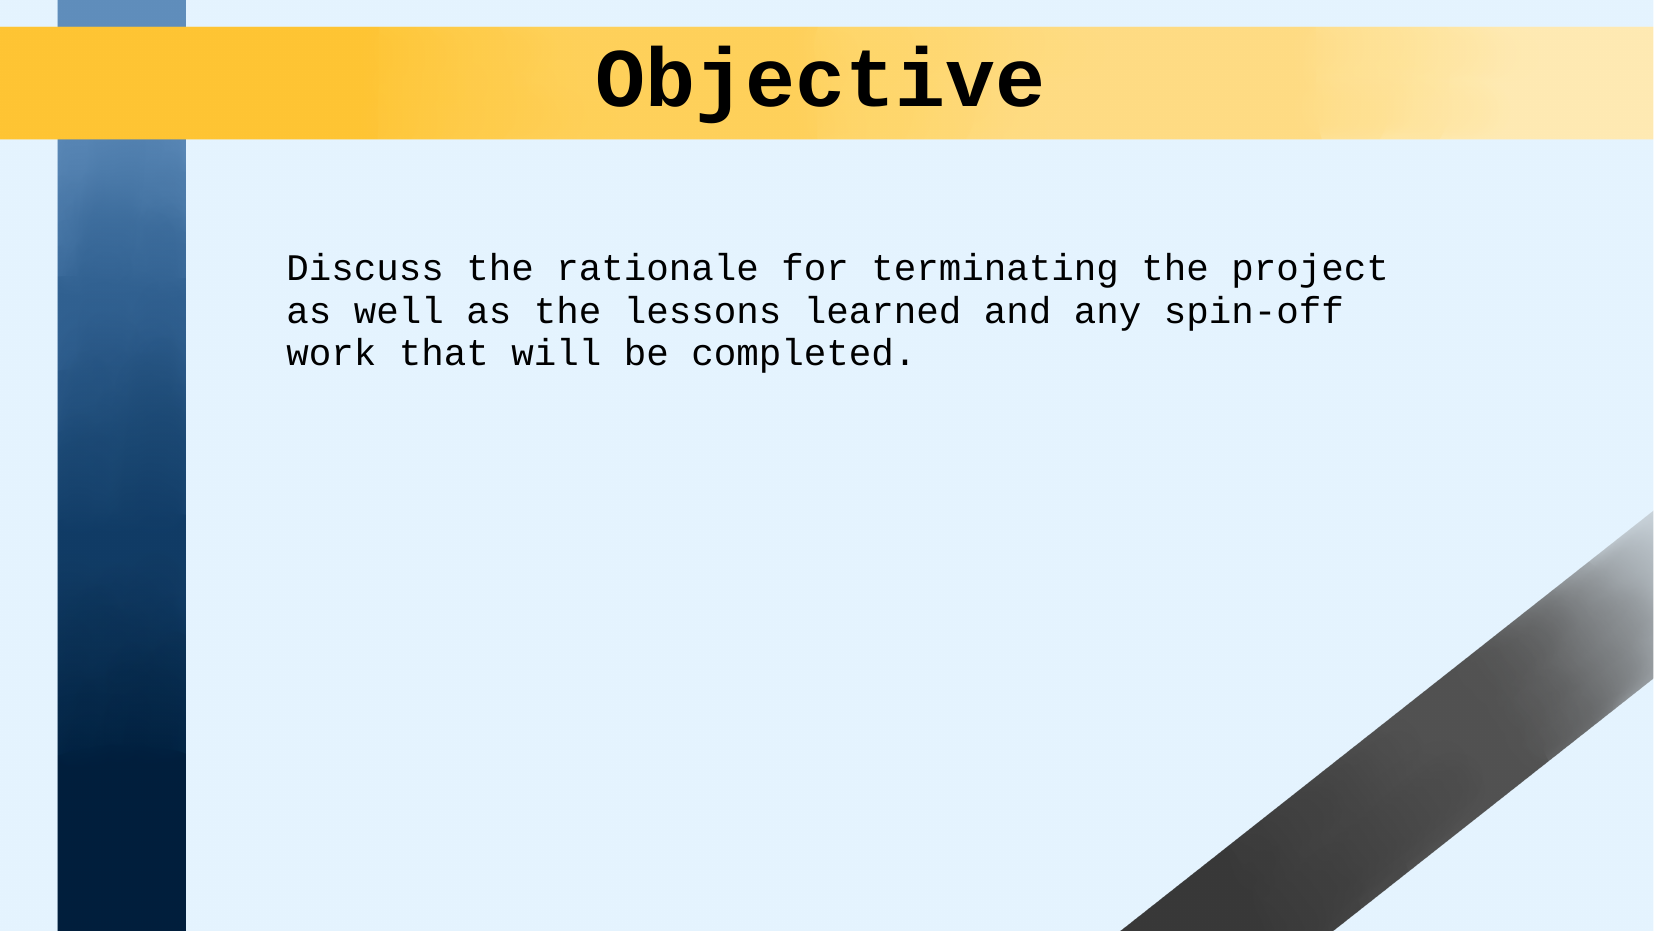

Objective
Discuss the rationale for terminating the project as well as the lessons learned and any spin-off work that will be completed.